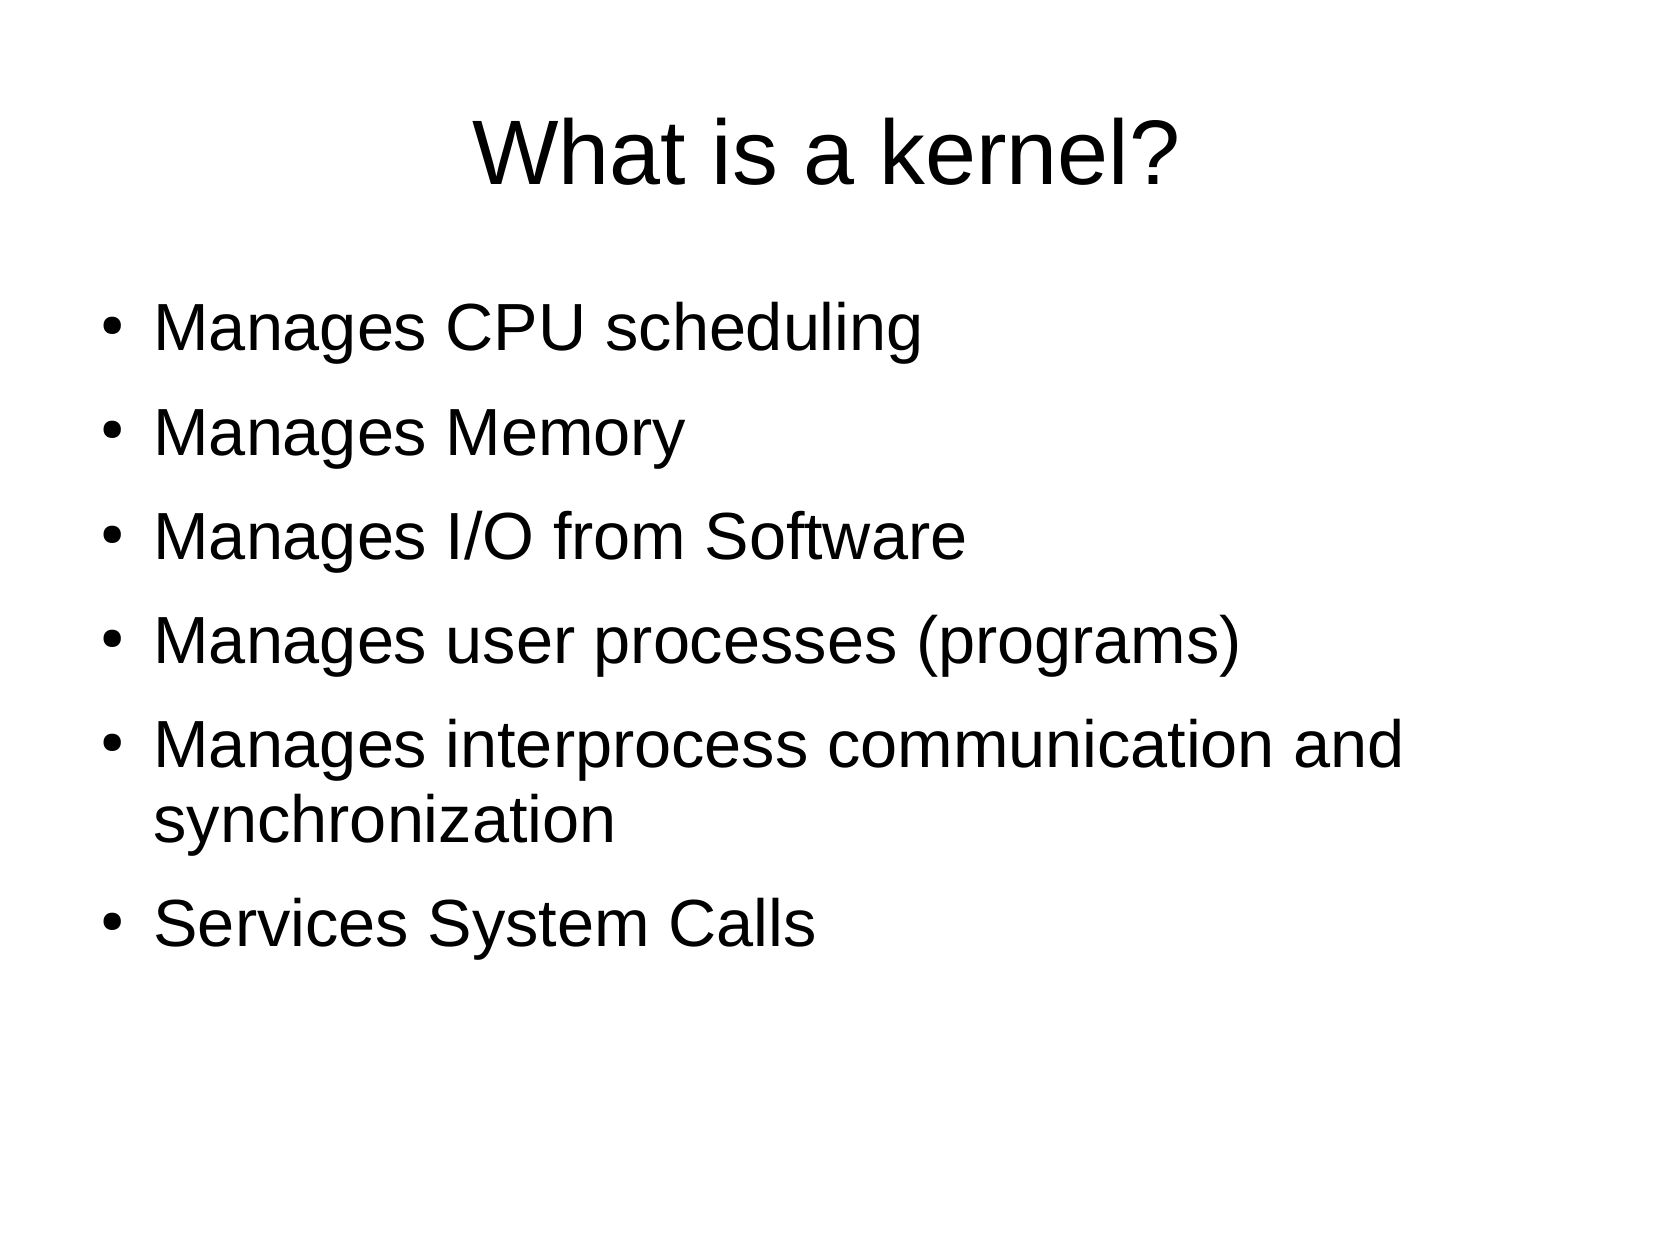

# What is a kernel?
Manages CPU scheduling
Manages Memory
Manages I/O from Software
Manages user processes (programs)
Manages interprocess communication and synchronization
Services System Calls